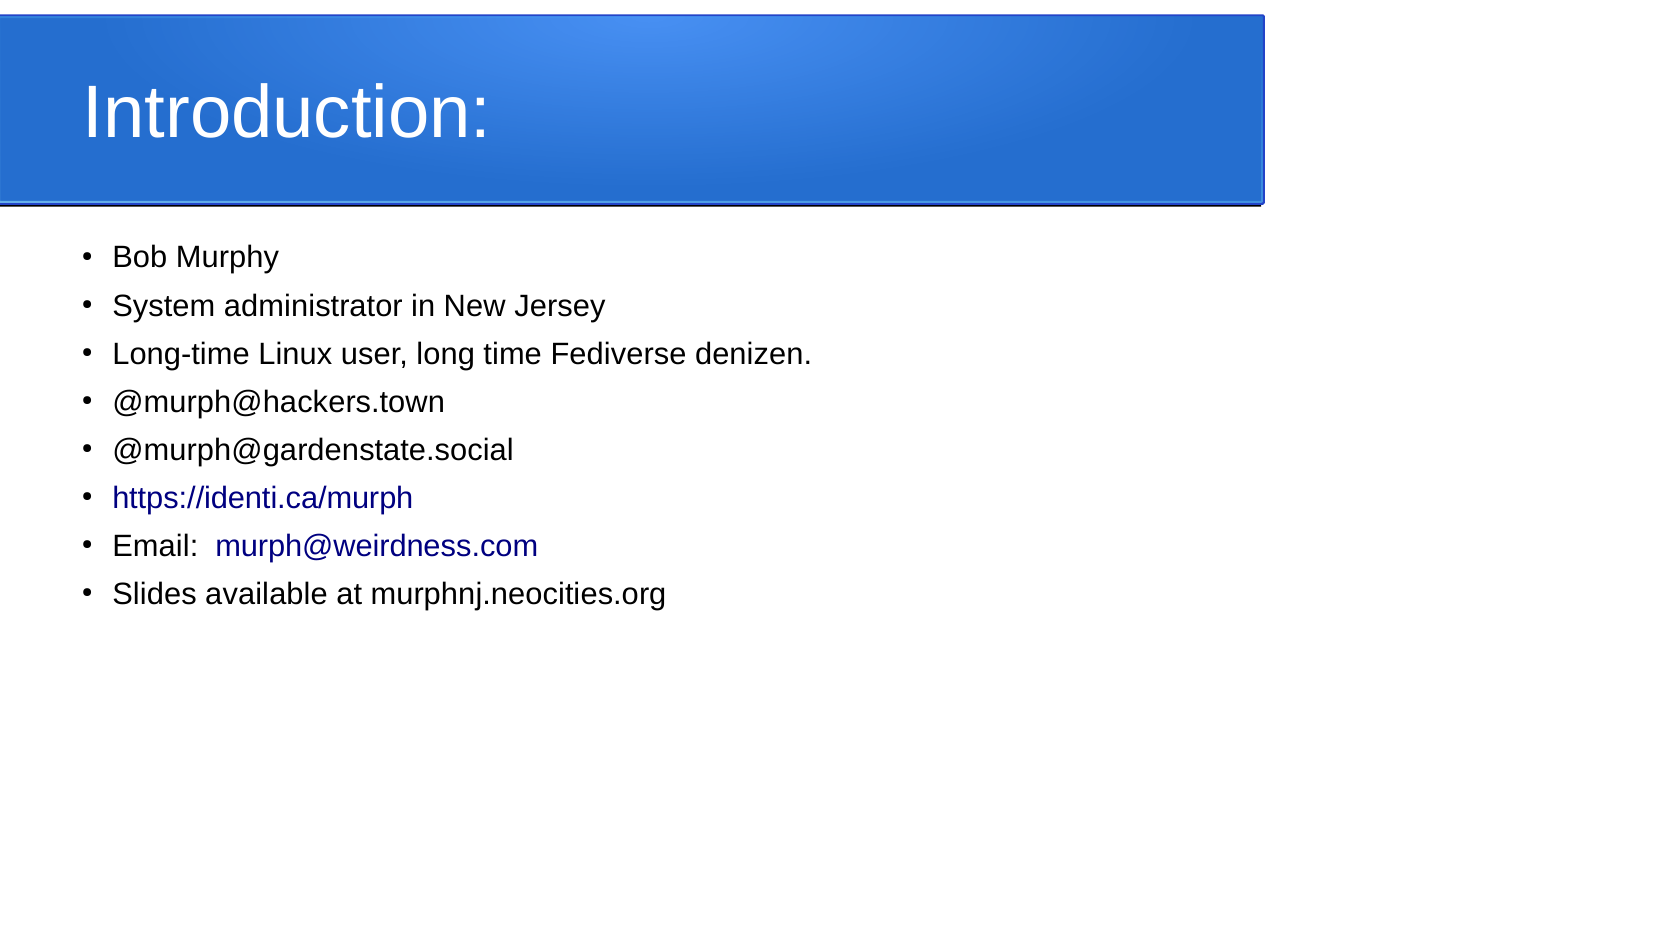

# Introduction:
Bob Murphy
System administrator in New Jersey
Long-time Linux user, long time Fediverse denizen.
@murph@hackers.town
@murph@gardenstate.social
https://identi.ca/murph
Email: murph@weirdness.com
Slides available at murphnj.neocities.org